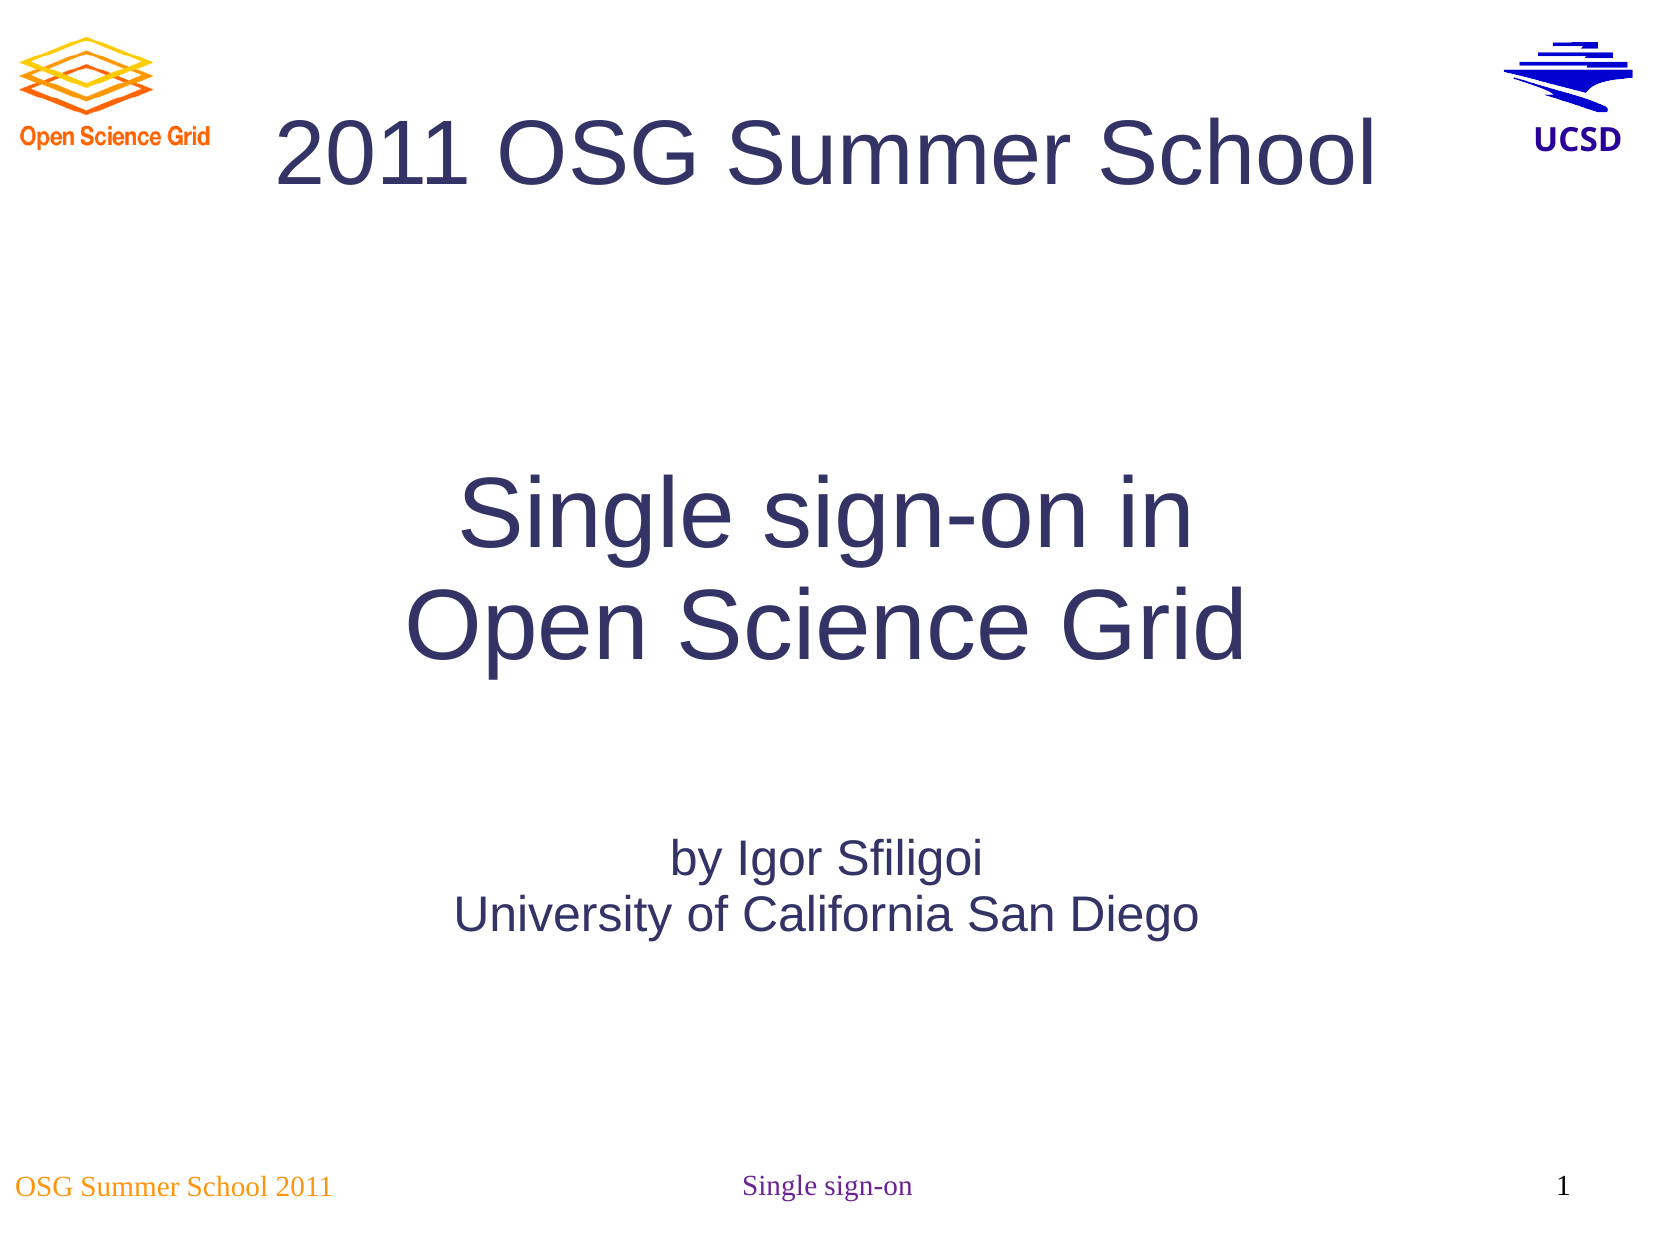

# 2011 OSG Summer School
Single sign-on in
Open Science Grid
by Igor Sfiligoi
University of California San Diego
Single sign-on
1
OSG Summer School 2011